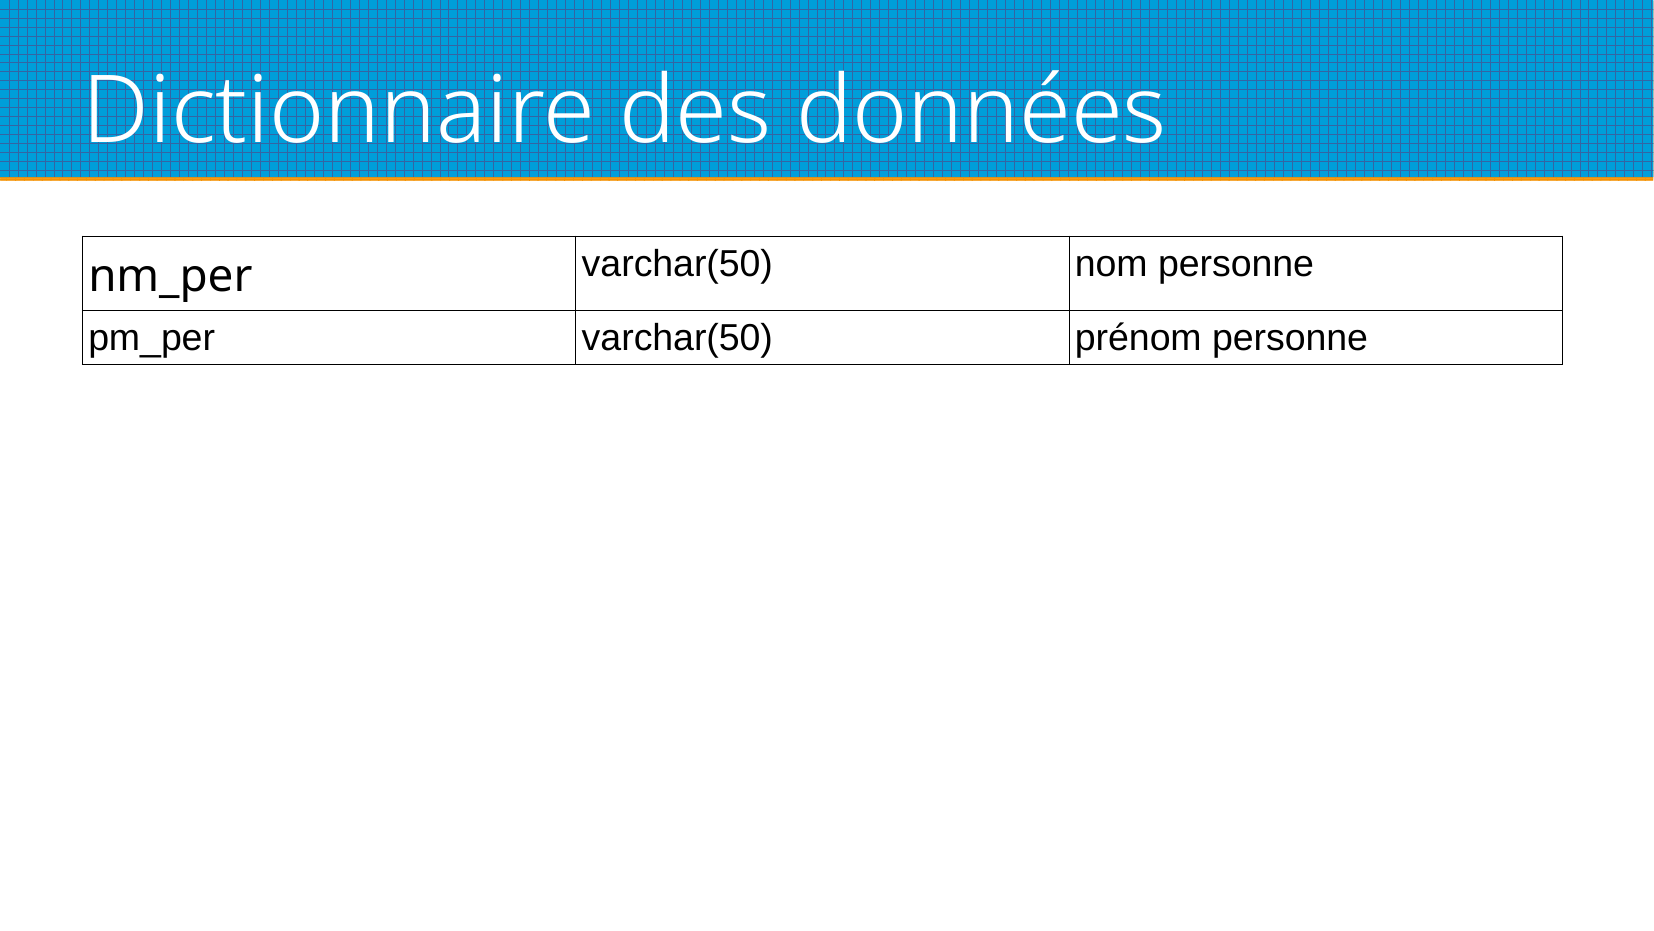

# Dictionnaire des données
| nm\_per | varchar(50) | nom personne |
| --- | --- | --- |
| pm\_per | varchar(50) | prénom personne |